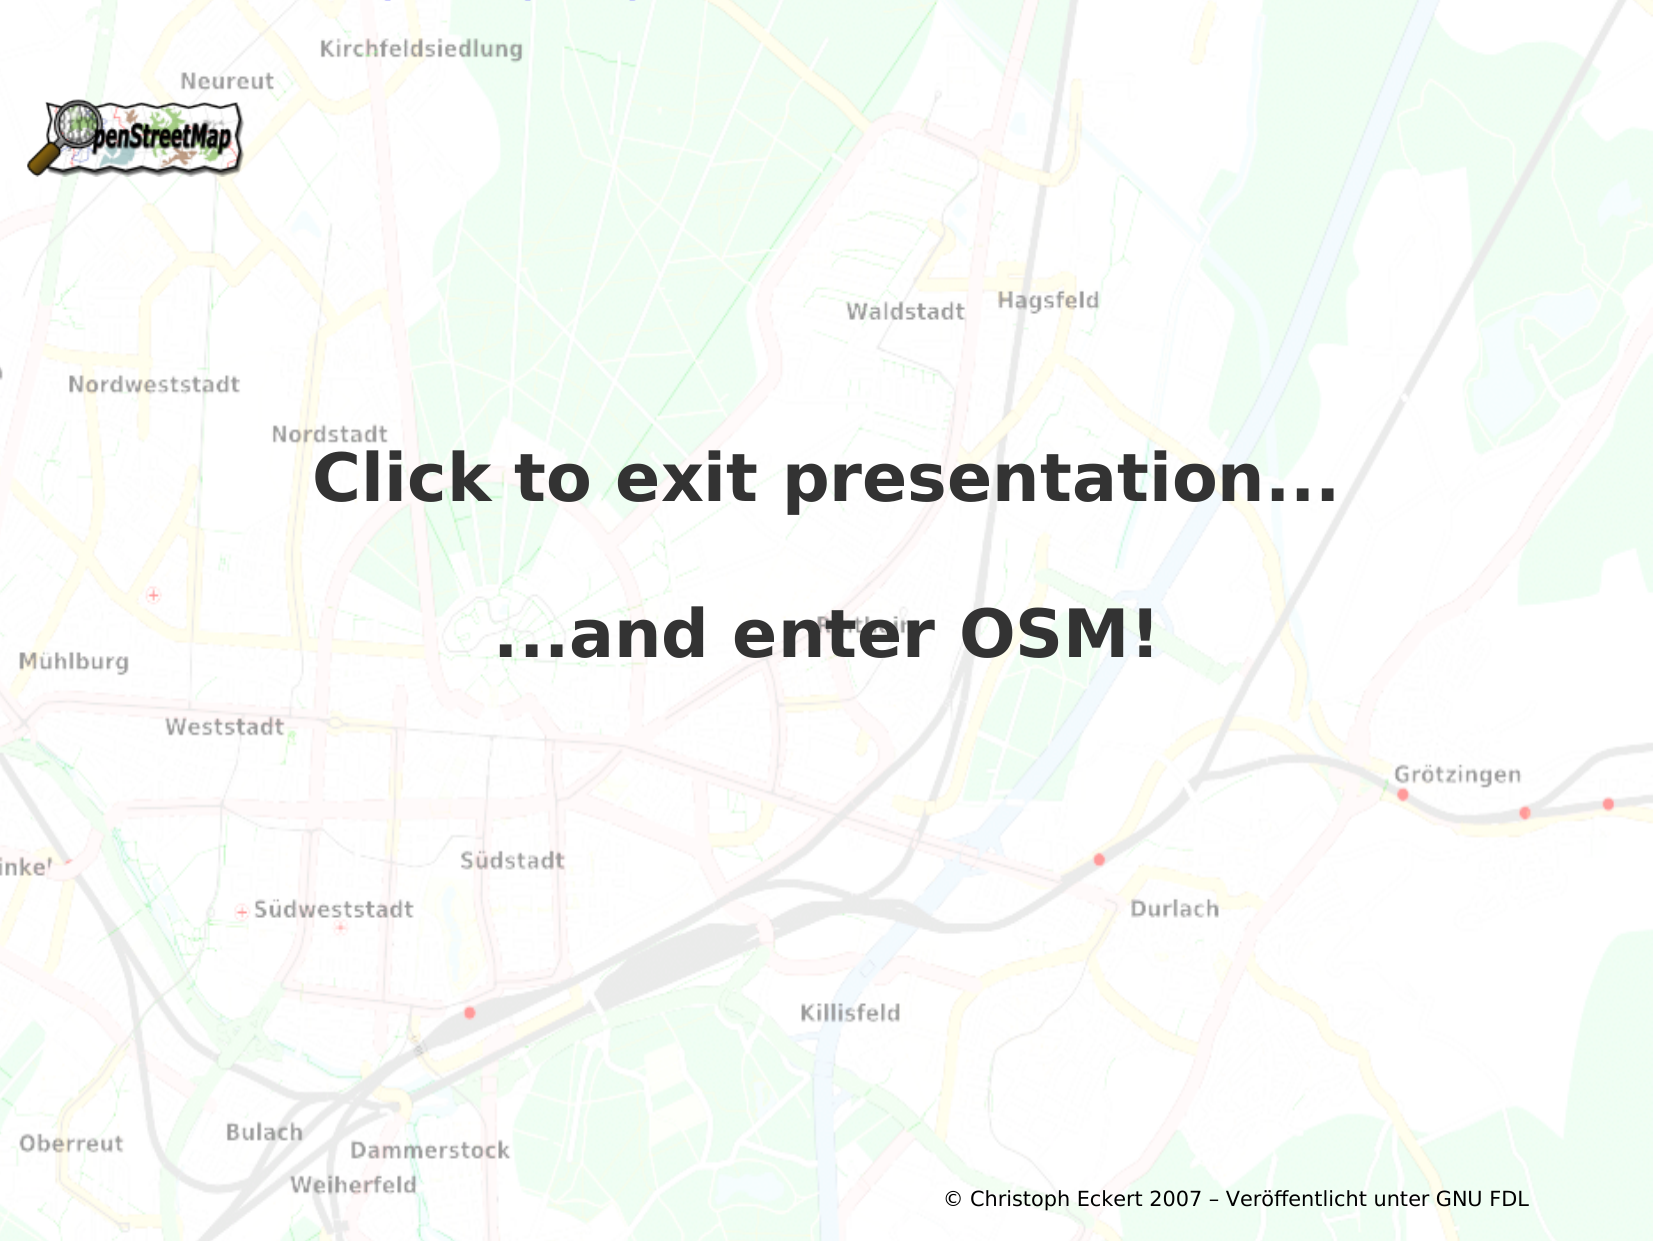

# Click to exit presentation... ...and enter OSM!